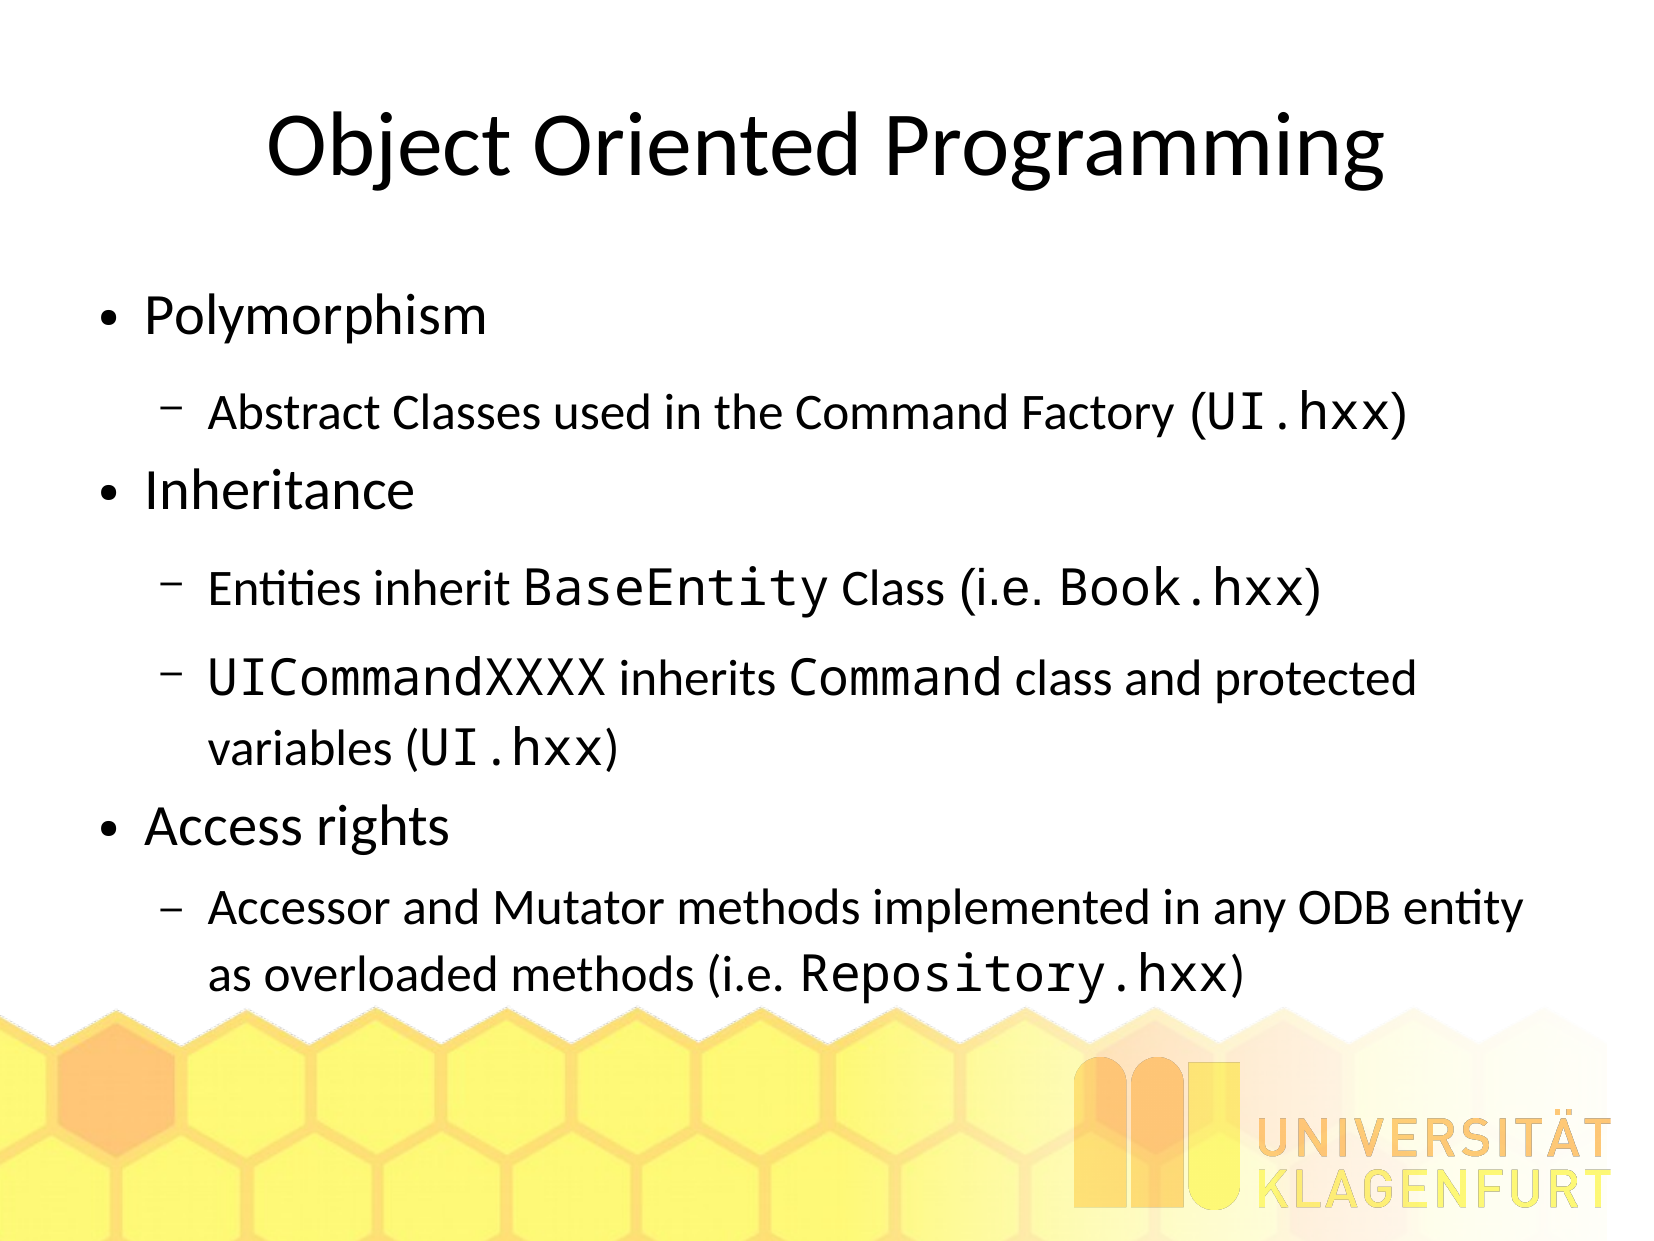

# Object Oriented Programming
Polymorphism
Abstract Classes used in the Command Factory (UI.hxx)
Inheritance
Entities inherit BaseEntity Class (i.e. Book.hxx)
UICommandXXXX inherits Command class and protected variables (UI.hxx)
Access rights
Accessor and Mutator methods implemented in any ODB entity as overloaded methods (i.e. Repository.hxx)